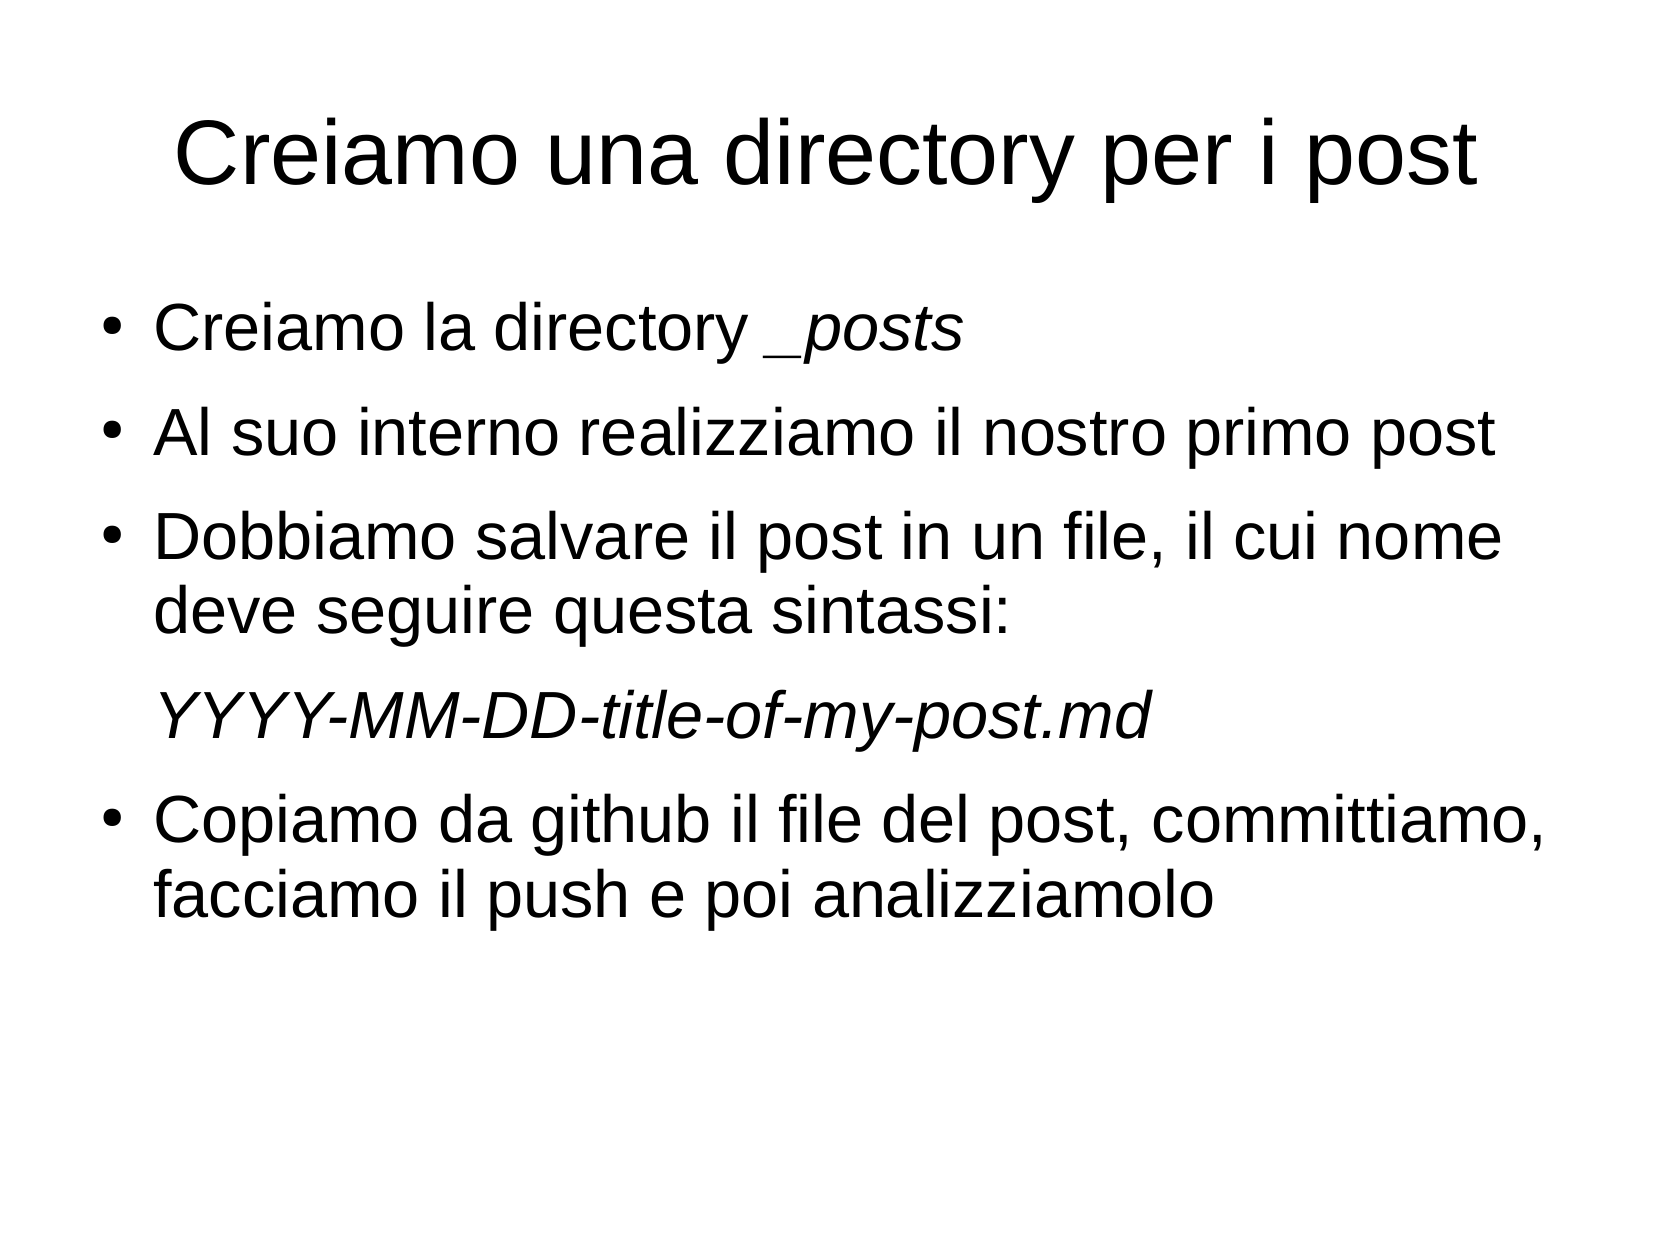

# Creiamo una directory per i post
Creiamo la directory _posts
Al suo interno realizziamo il nostro primo post
Dobbiamo salvare il post in un file, il cui nome deve seguire questa sintassi:
YYYY-MM-DD-title-of-my-post.md
Copiamo da github il file del post, committiamo, facciamo il push e poi analizziamolo